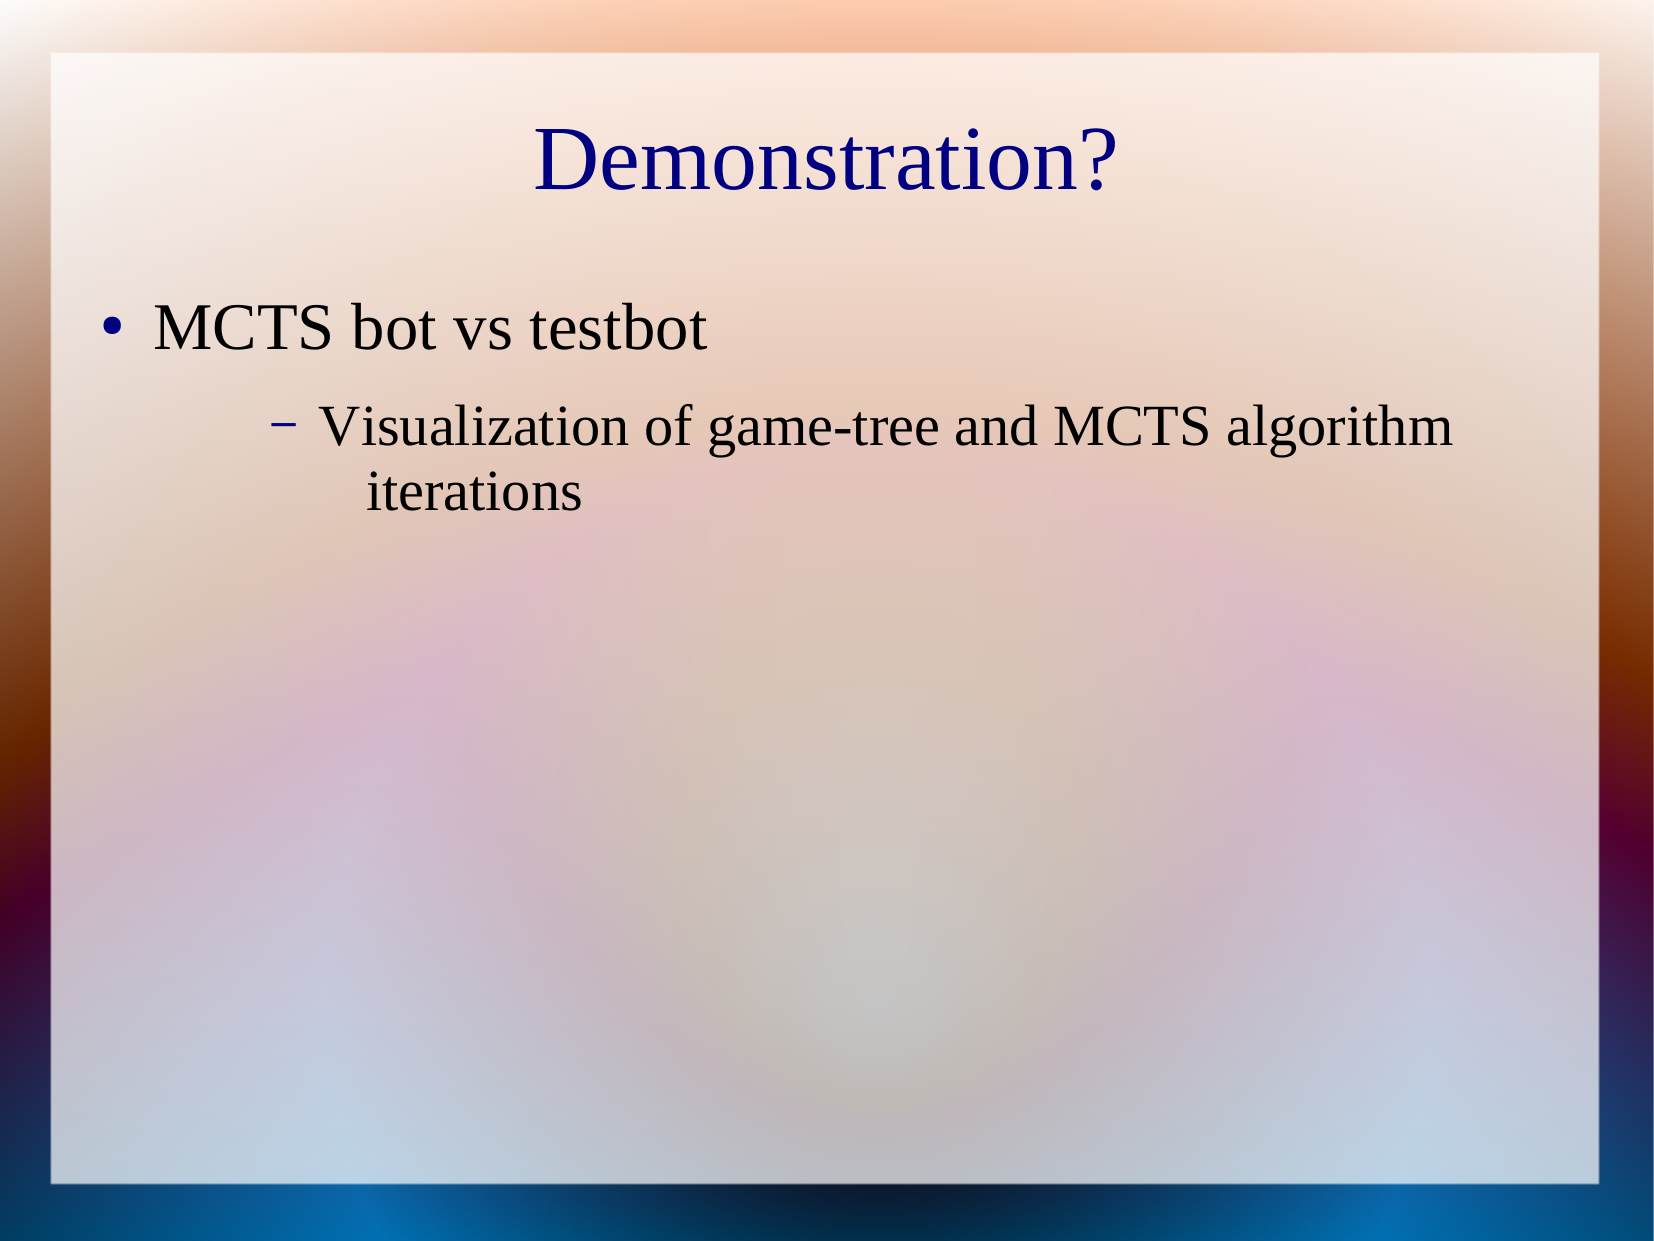

# Demonstration?
MCTS bot vs testbot
Visualization of game-tree and MCTS algorithm iterations